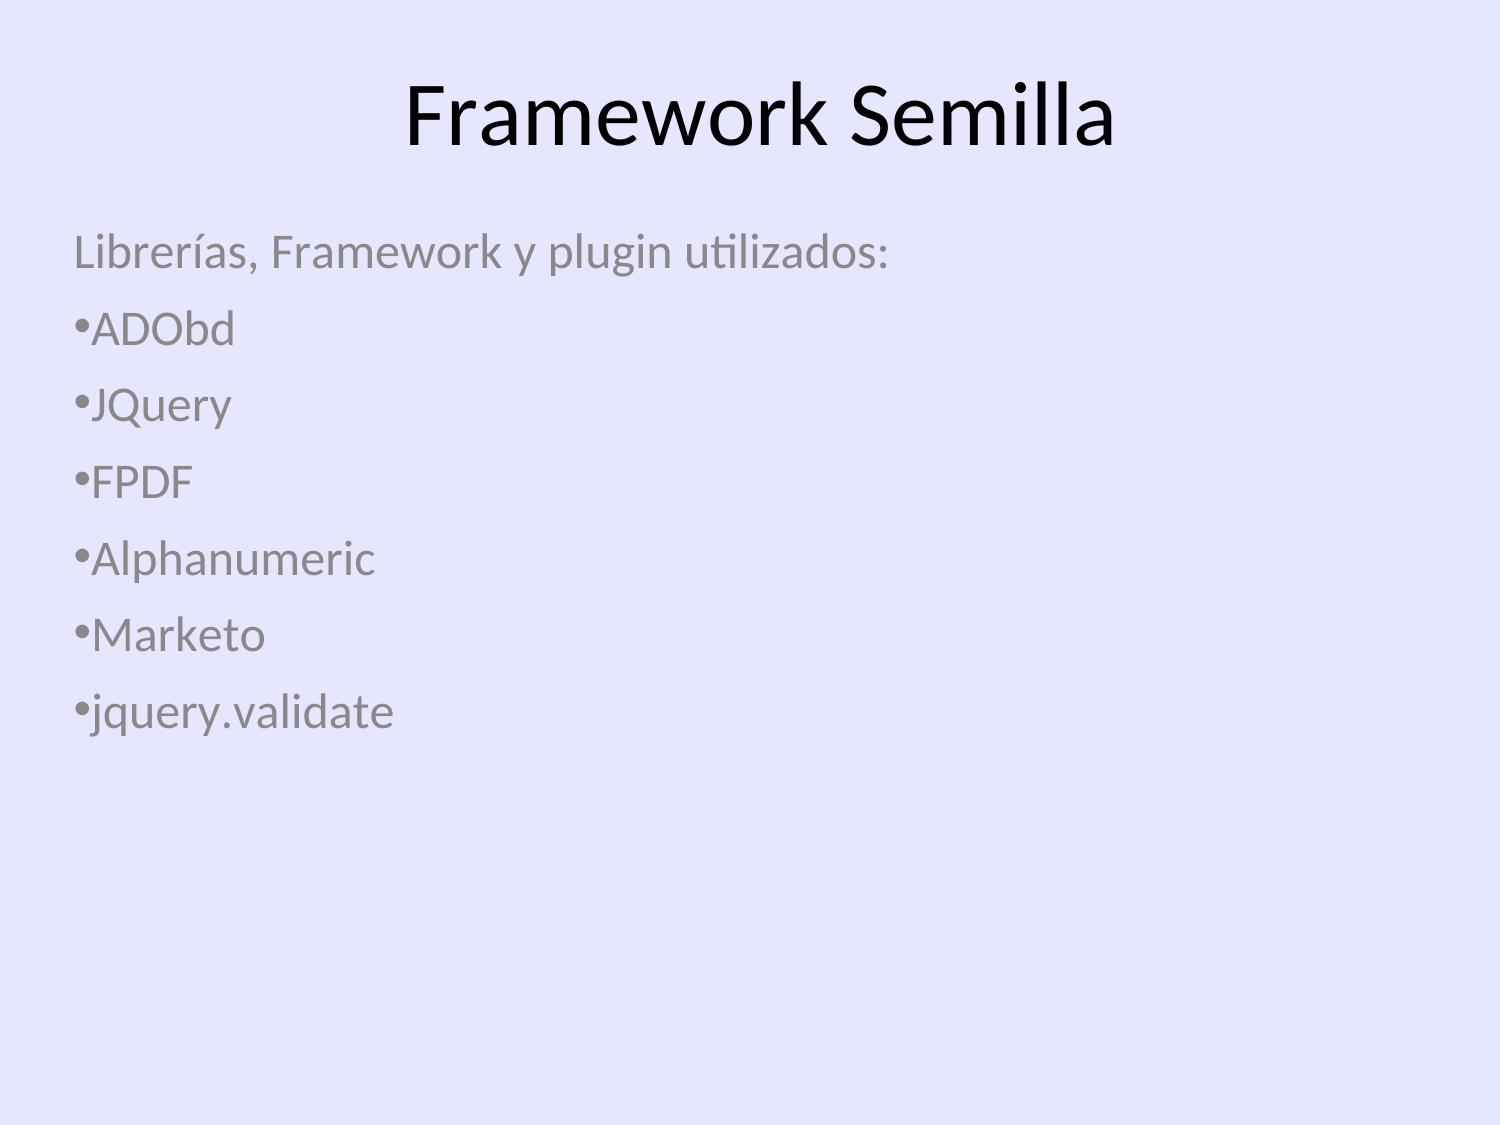

Framework Semilla
Librerías, Framework y plugin utilizados:
ADObd
JQuery
FPDF
Alphanumeric
Marketo
jquery.validate